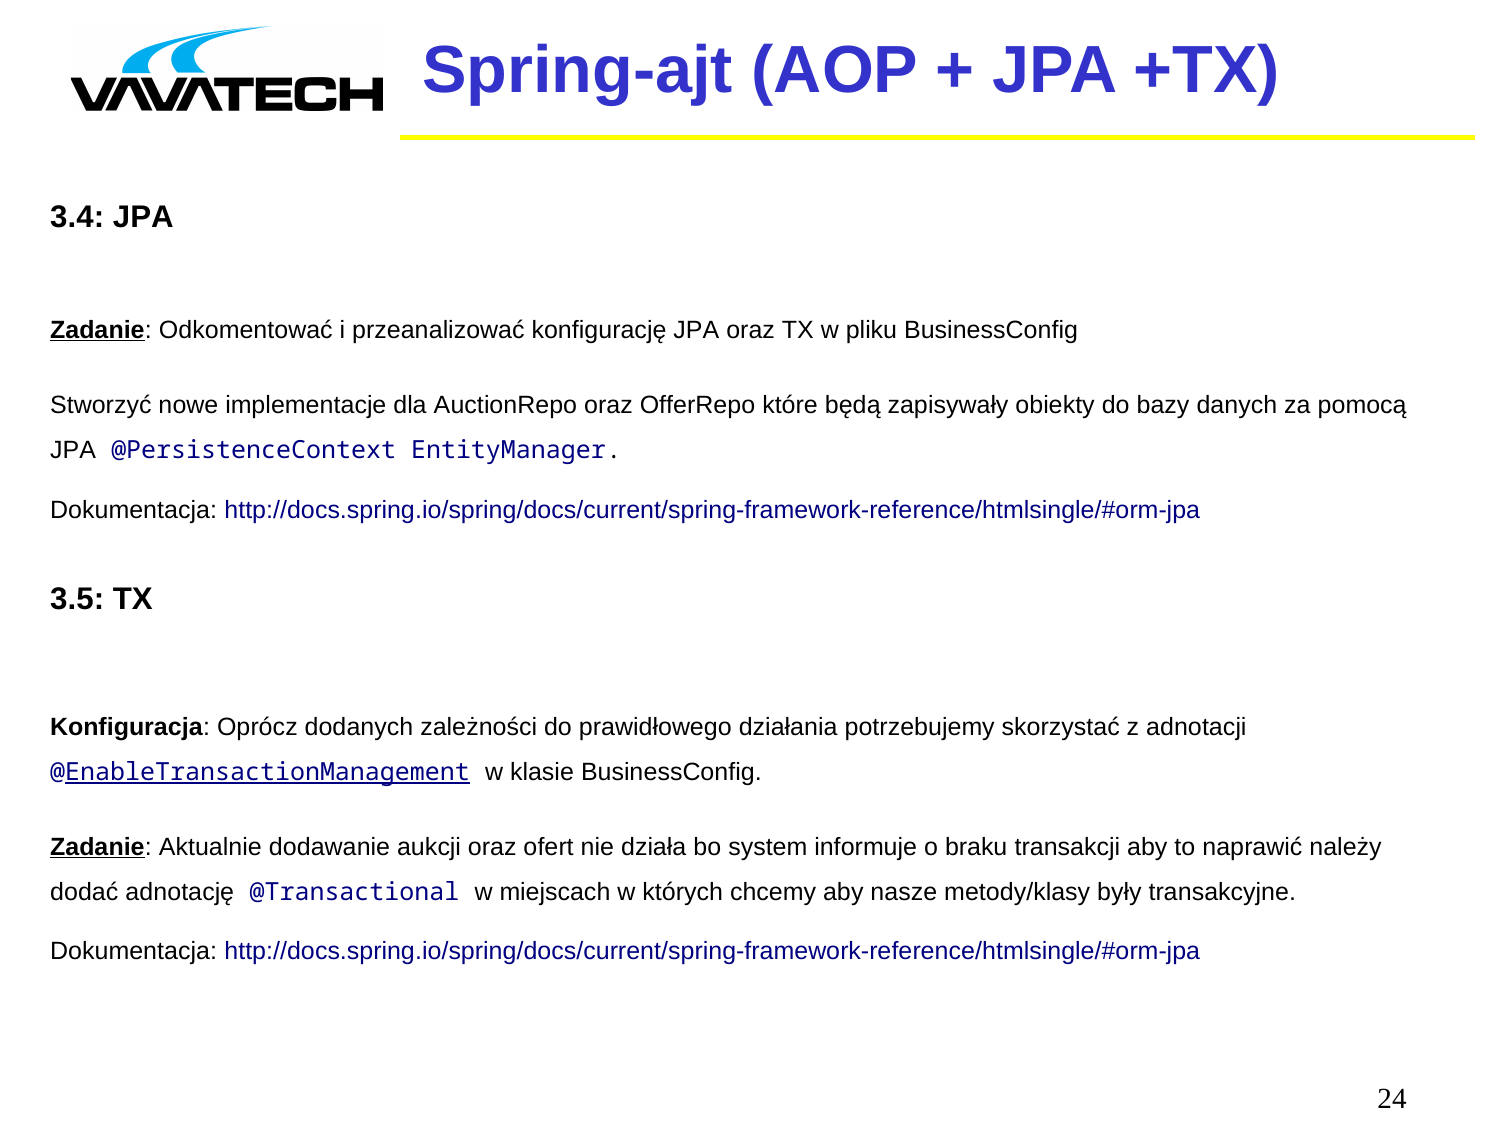

# Spring-ajt (AOP + JPA +TX)
3.4: JPA
Zadanie: Odkomentować i przeanalizować konfigurację JPA oraz TX w pliku BusinessConfig
Stworzyć nowe implementacje dla AuctionRepo oraz OfferRepo które będą zapisywały obiekty do bazy danych za pomocą JPA @PersistenceContext EntityManager.
Dokumentacja: http://docs.spring.io/spring/docs/current/spring-framework-reference/htmlsingle/#orm-jpa
3.5: TX
Konfiguracja: Oprócz dodanych zależności do prawidłowego działania potrzebujemy skorzystać z adnotacji @EnableTransactionManagement w klasie BusinessConfig.
Zadanie: Aktualnie dodawanie aukcji oraz ofert nie działa bo system informuje o braku transakcji aby to naprawić należy dodać adnotację @Transactional w miejscach w których chcemy aby nasze metody/klasy były transakcyjne.
Dokumentacja: http://docs.spring.io/spring/docs/current/spring-framework-reference/htmlsingle/#orm-jpa
24